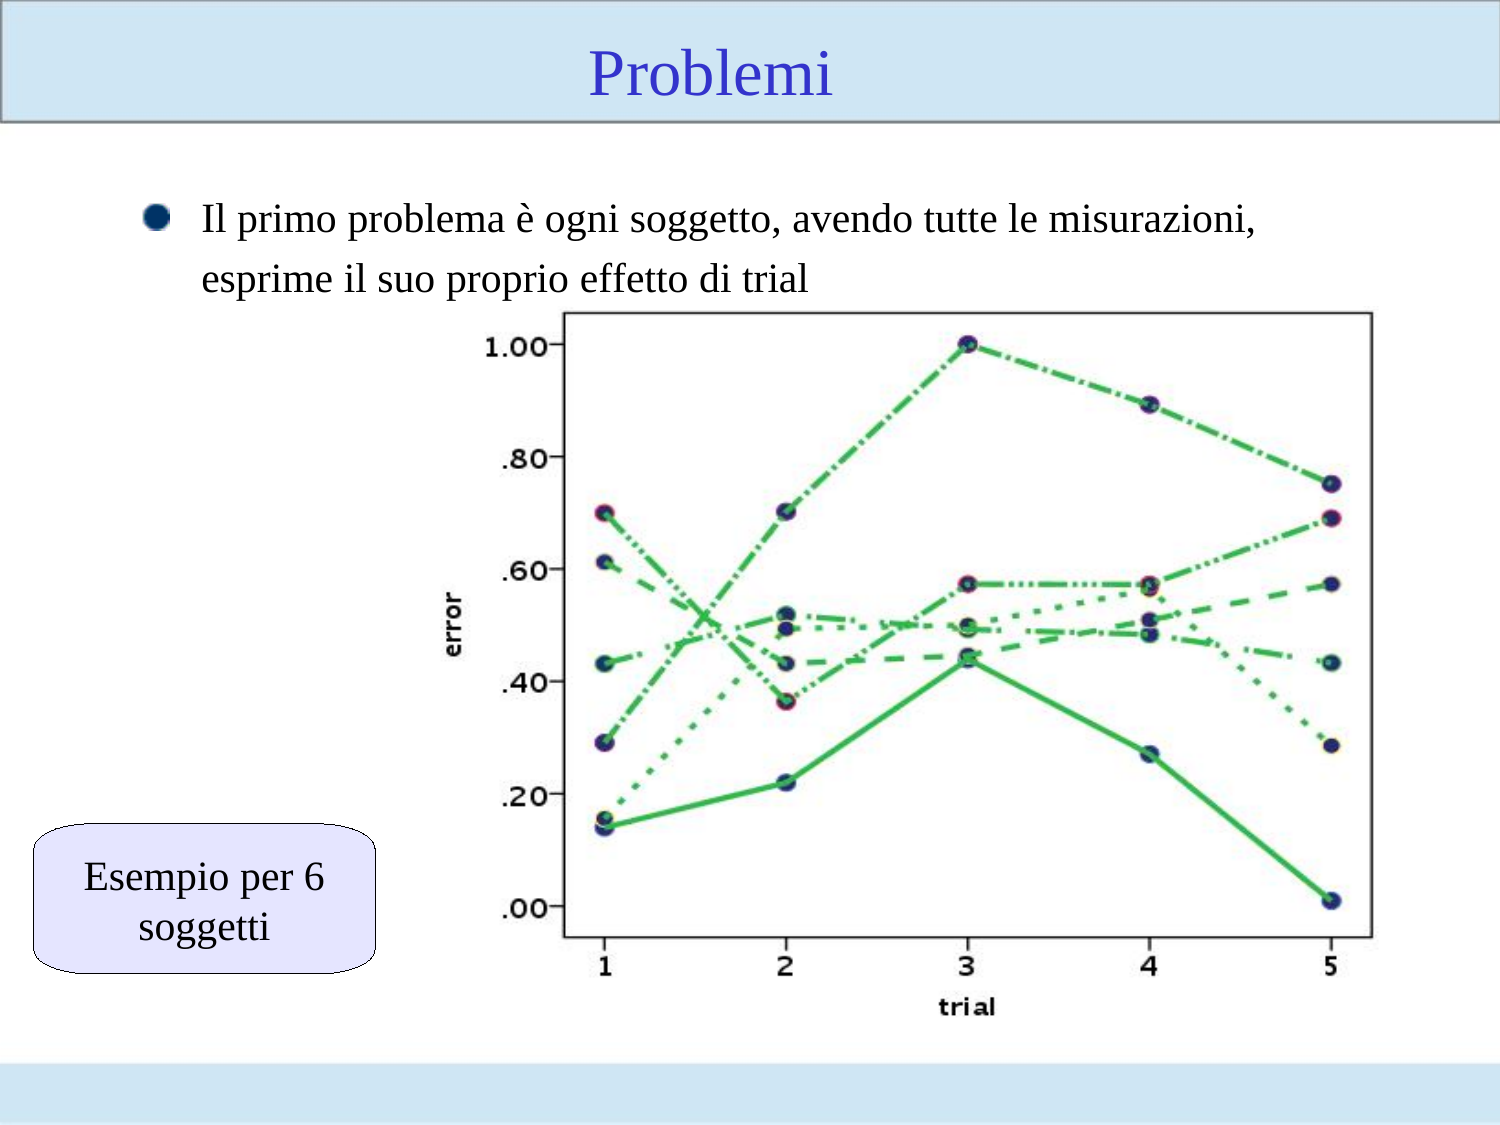

# Problemi
Il primo problema è ogni soggetto, avendo tutte le misurazioni, esprime il suo proprio effetto di trial
Esempio per 6 soggetti